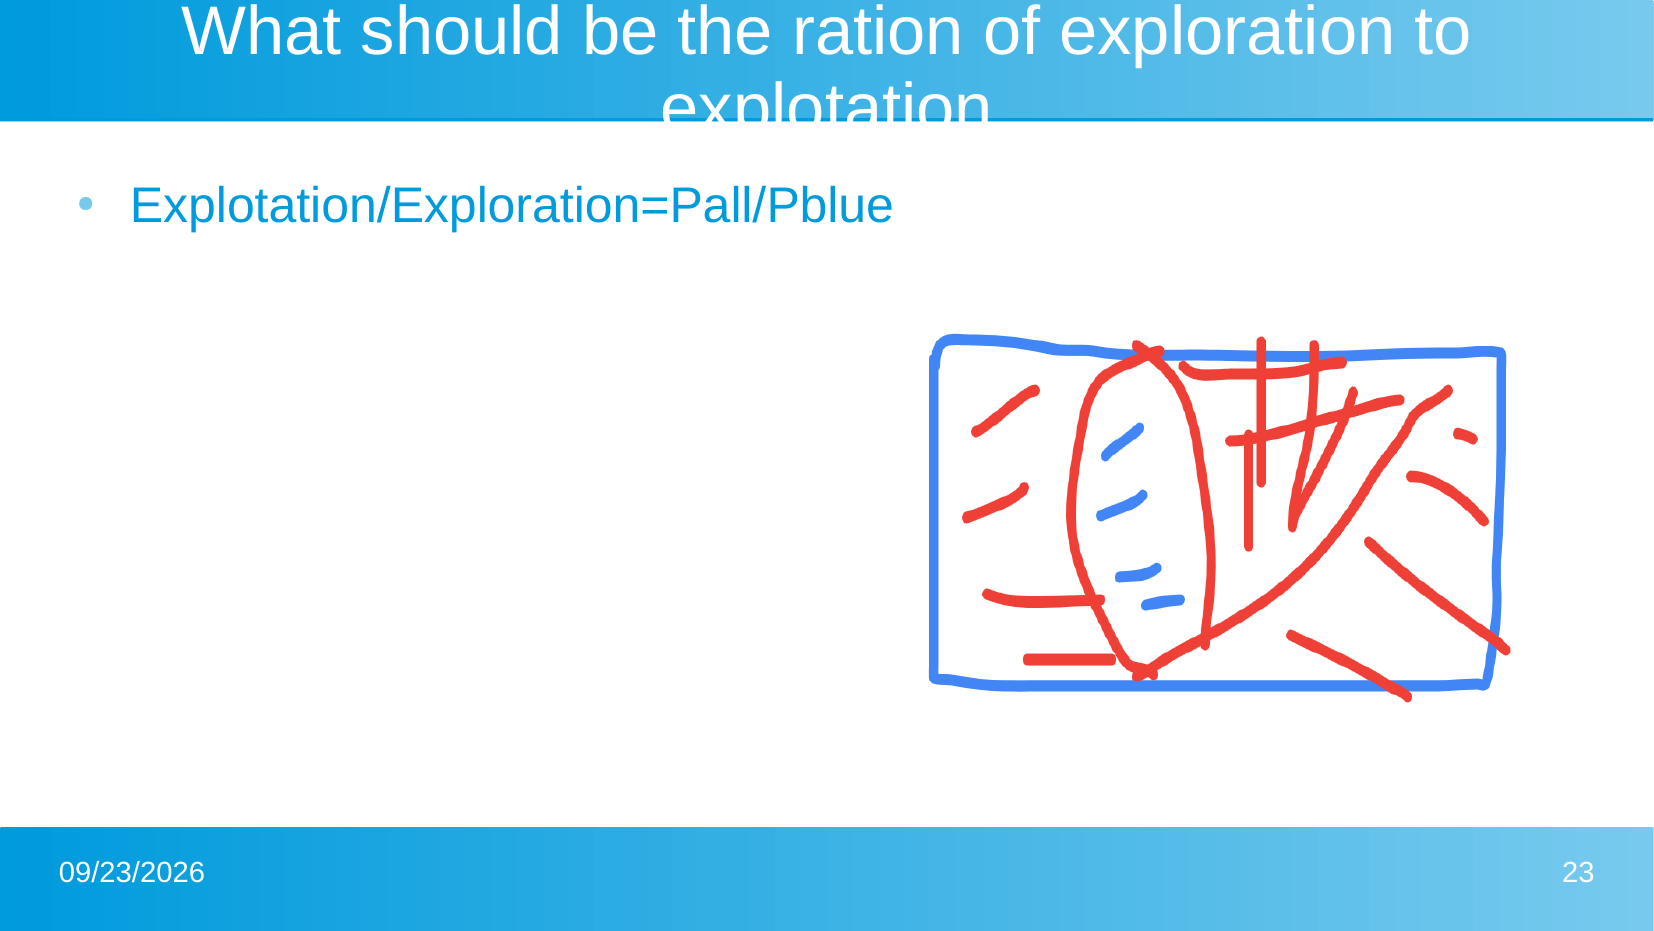

# What should be the ration of exploration to explotation
Explotation/Exploration=Pall/Pblue
23